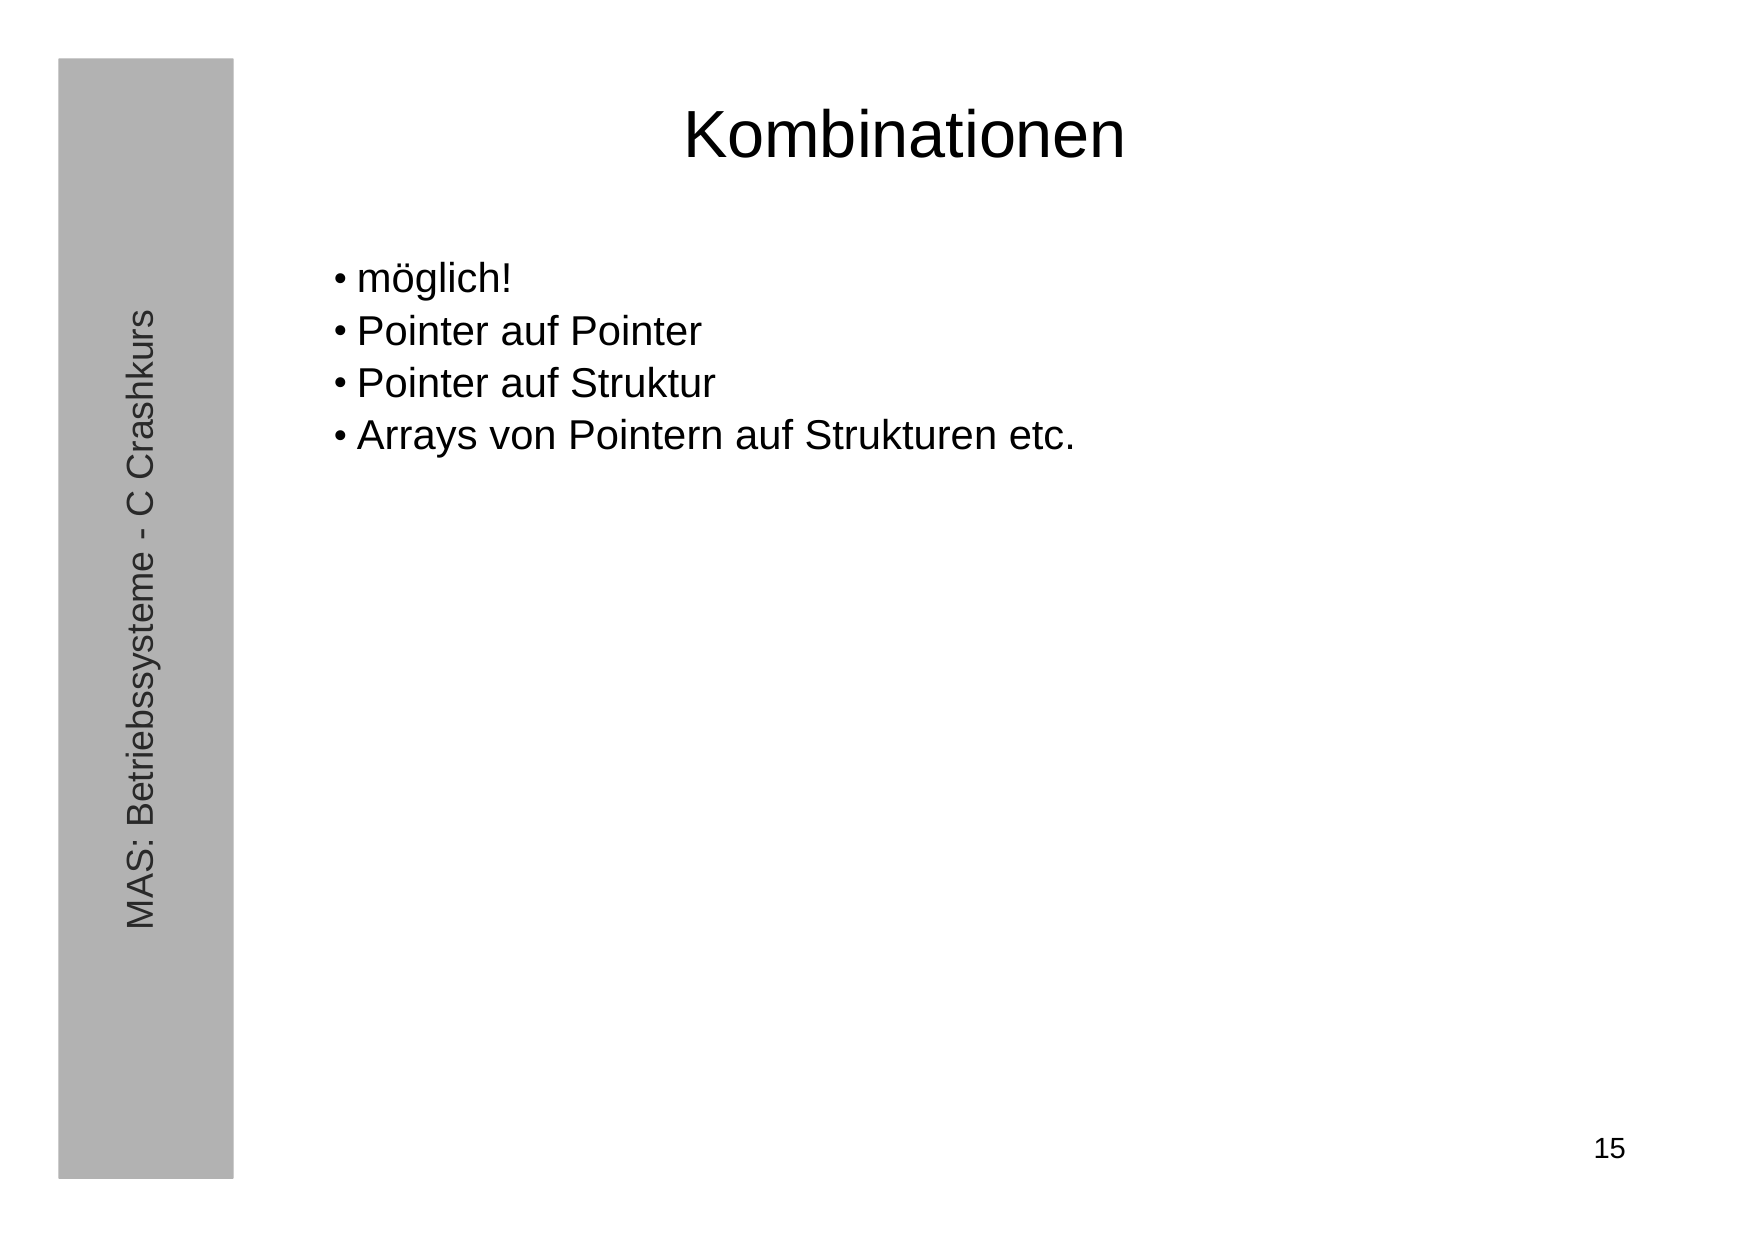

Kombinationen
möglich!
Pointer auf Pointer
Pointer auf Struktur
Arrays von Pointern auf Strukturen etc.
MAS: Betriebssysteme - C Crashkurs